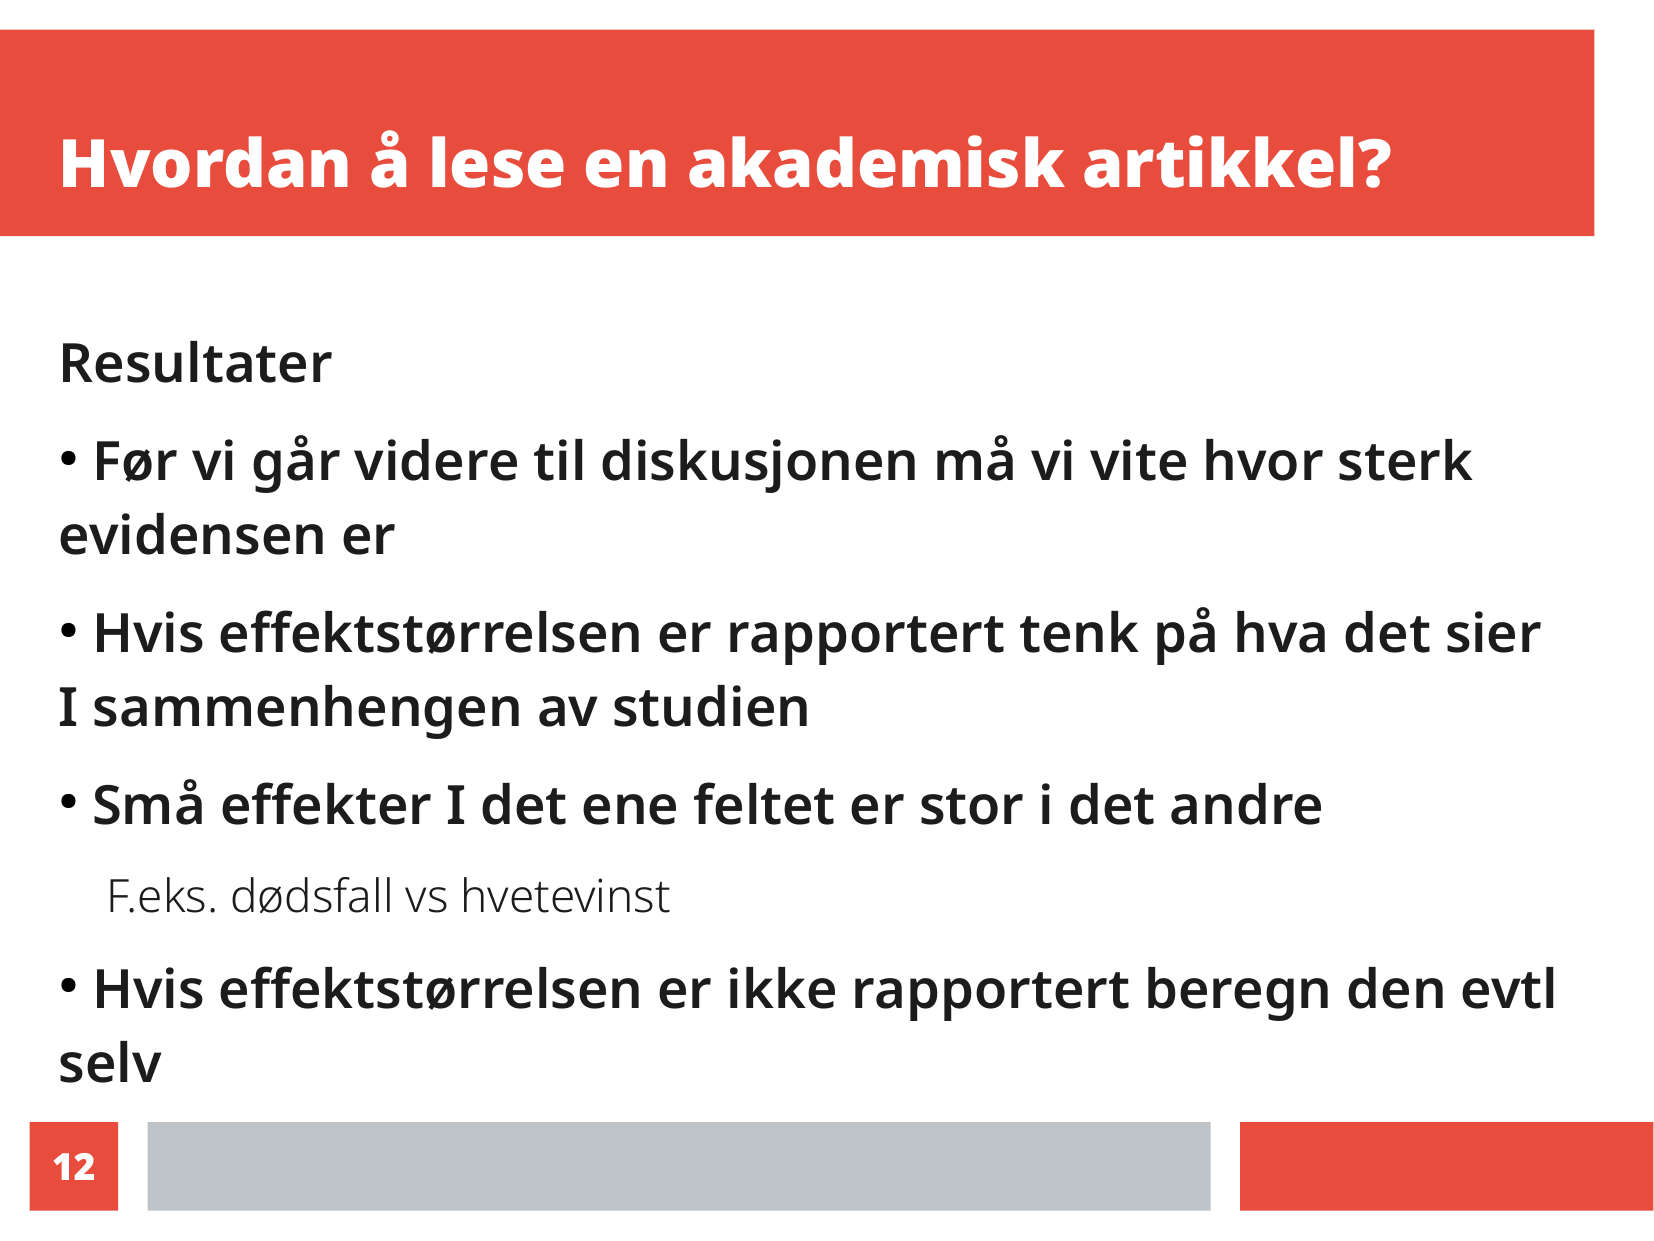

# Hvordan å lese en akademisk artikkel?
Resultater
 Før vi går videre til diskusjonen må vi vite hvor sterk evidensen er
 Hvis effektstørrelsen er rapportert tenk på hva det sier I sammenhengen av studien
 Små effekter I det ene feltet er stor i det andre
F.eks. dødsfall vs hvetevinst
 Hvis effektstørrelsen er ikke rapportert beregn den evtl selv
12